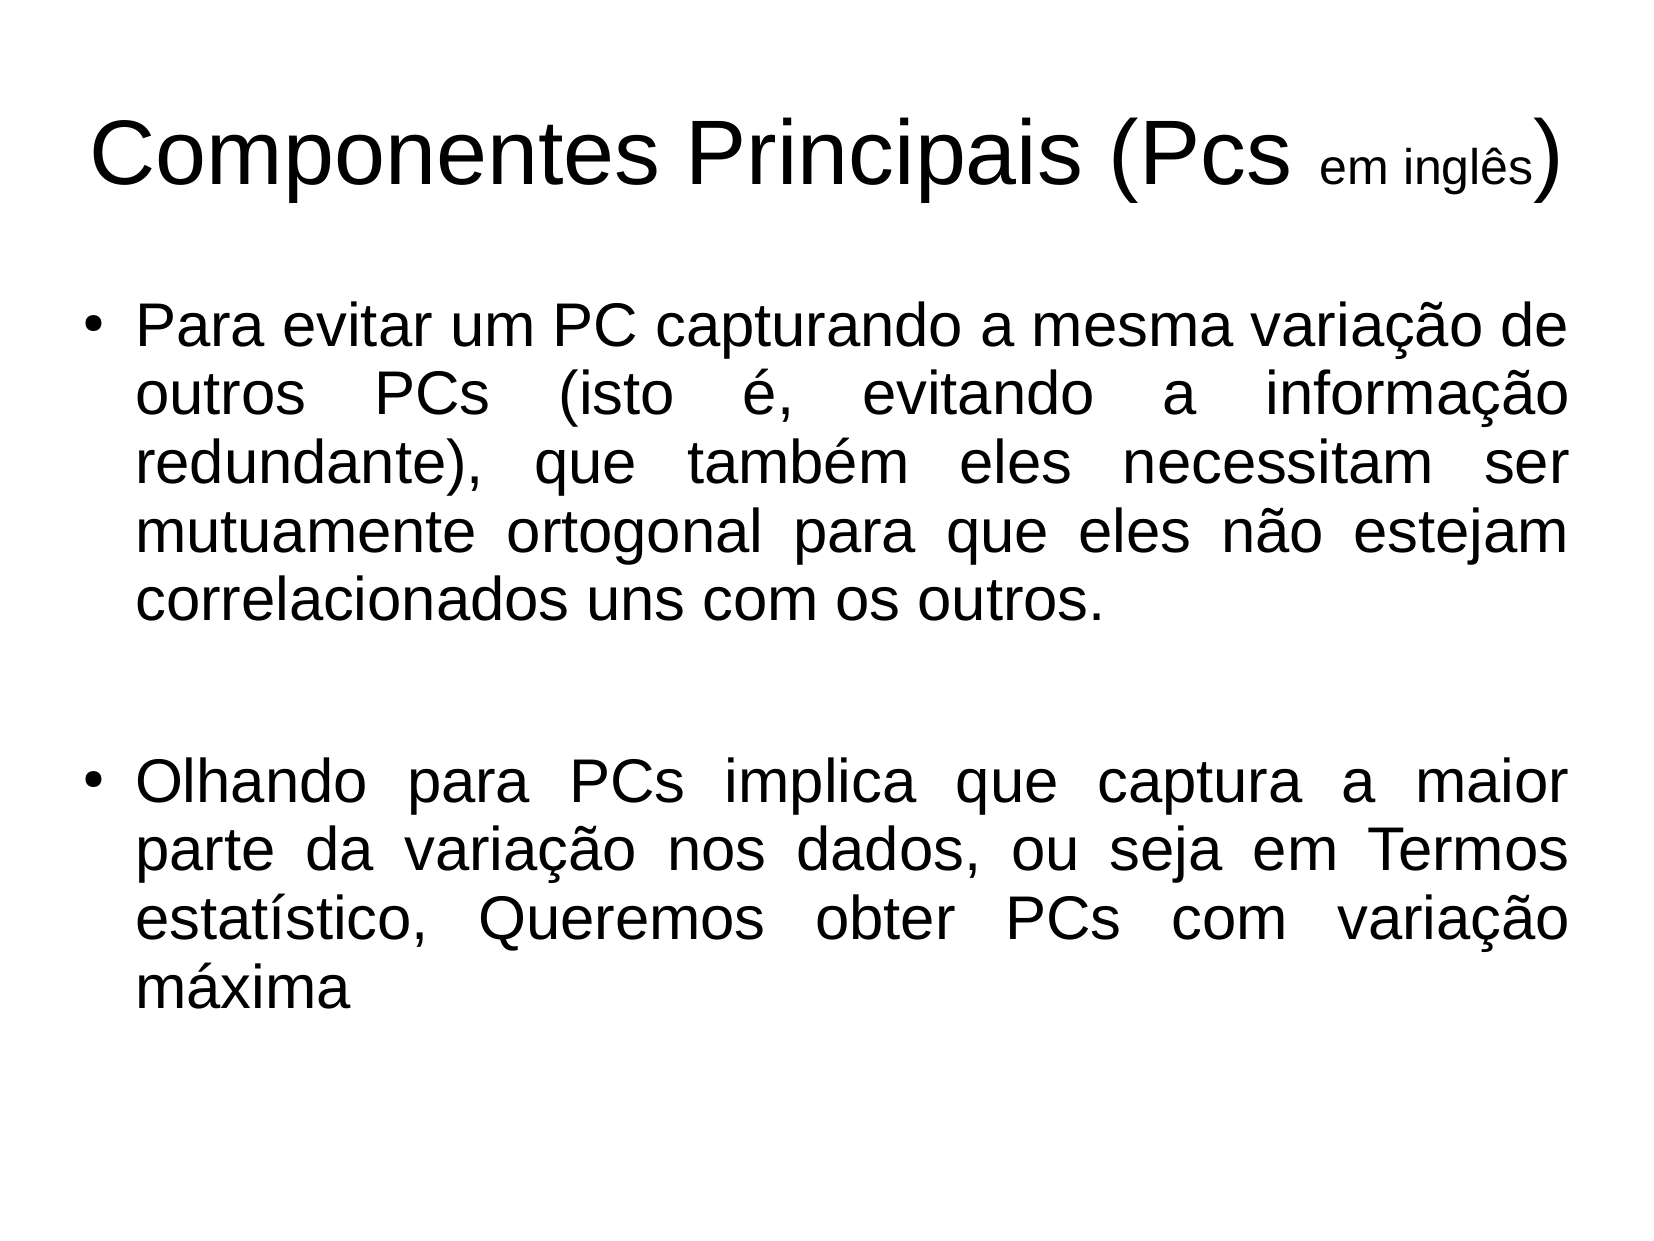

# Componentes Principais (Pcs em inglês)
Para evitar um PC capturando a mesma variação de outros PCs (isto é, evitando a informação redundante), que também eles necessitam ser mutuamente ortogonal para que eles não estejam correlacionados uns com os outros.
Olhando para PCs implica que captura a maior parte da variação nos dados, ou seja em Termos estatístico, Queremos obter PCs com variação máxima